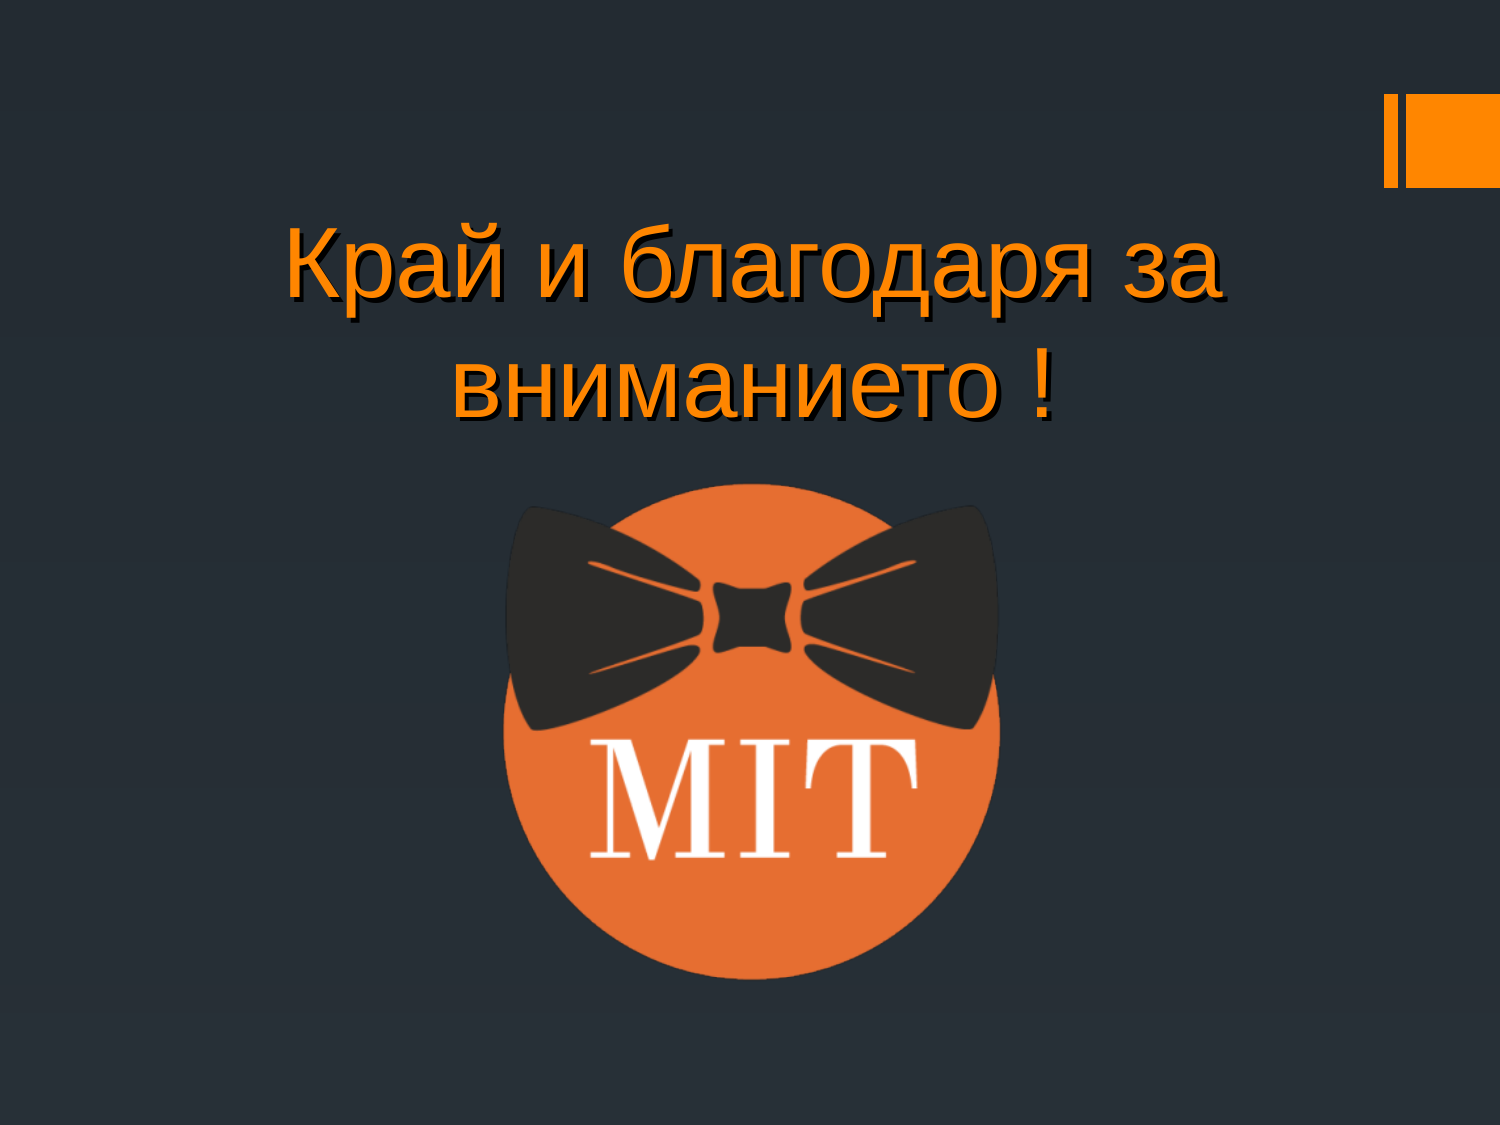

# Край и благодаря за вниманието !